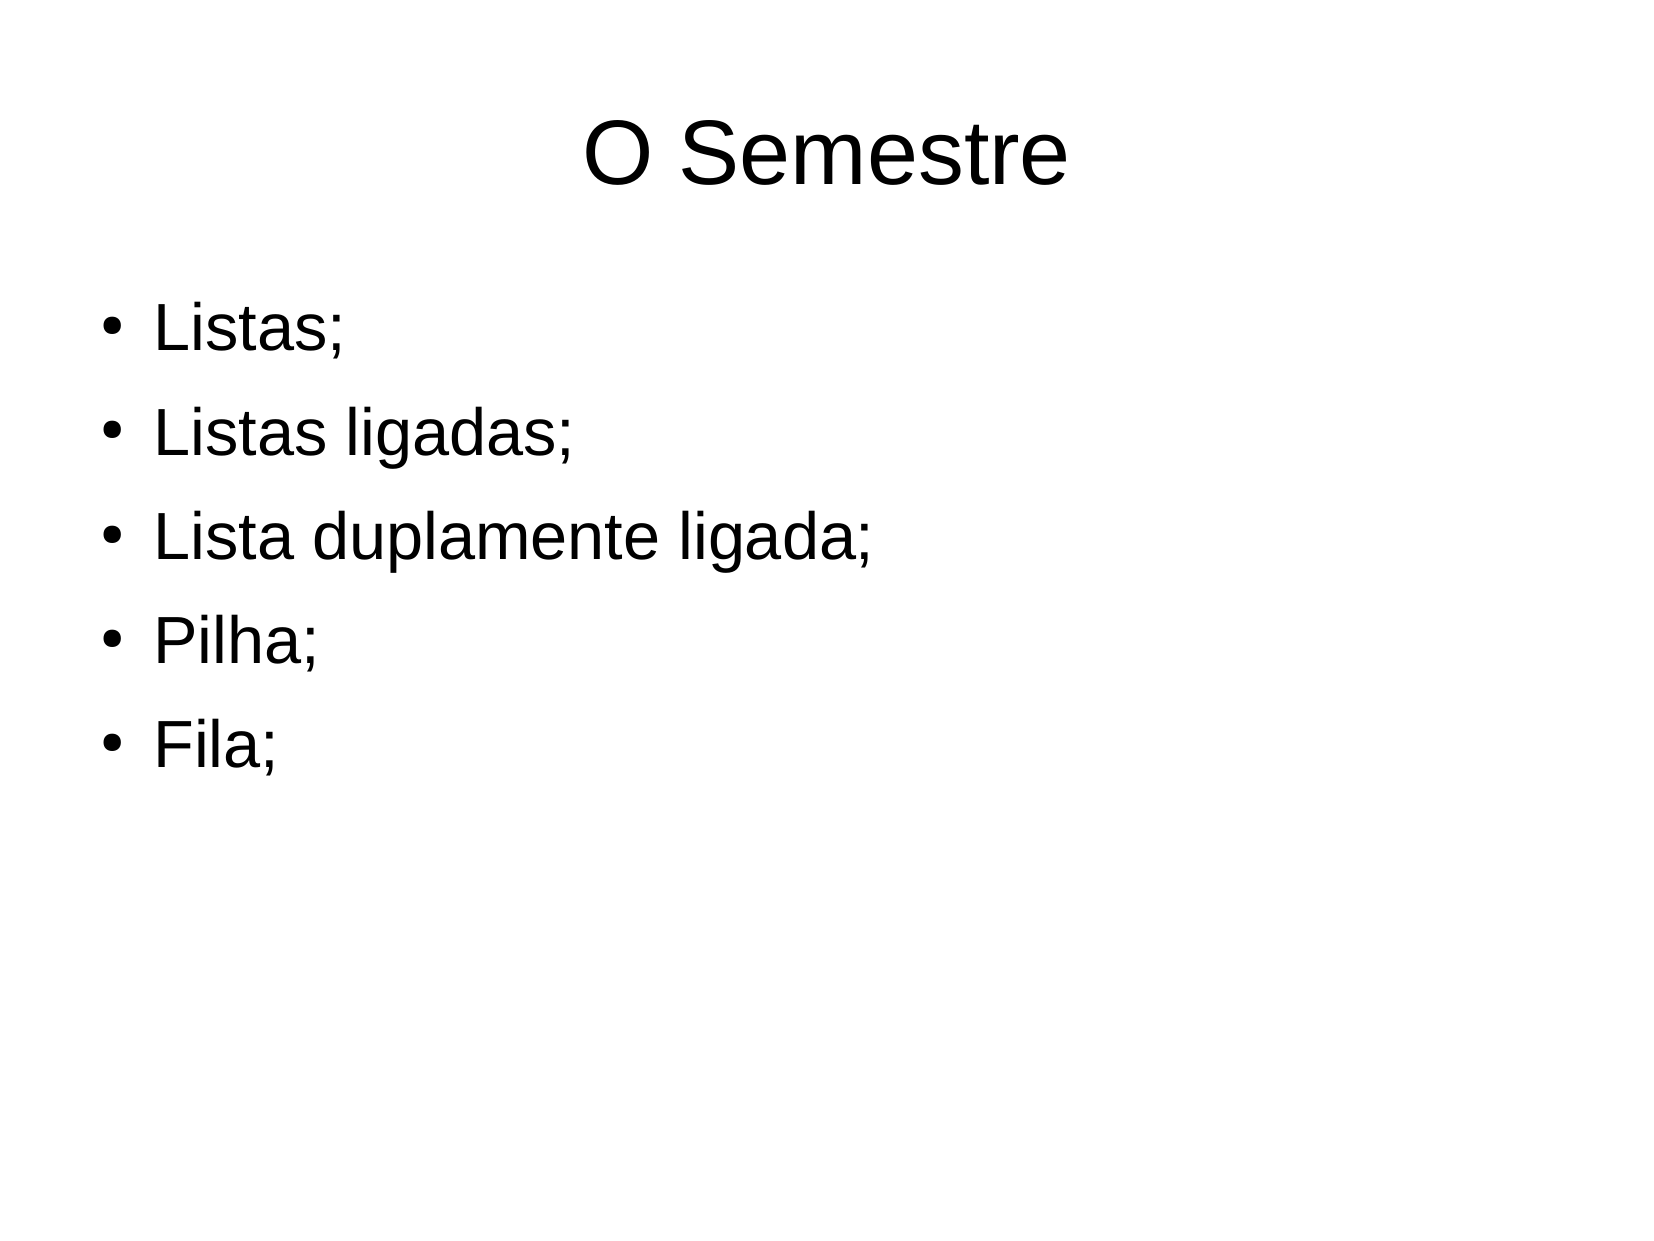

# O Semestre
Listas;
Listas ligadas;
Lista duplamente ligada;
Pilha;
Fila;